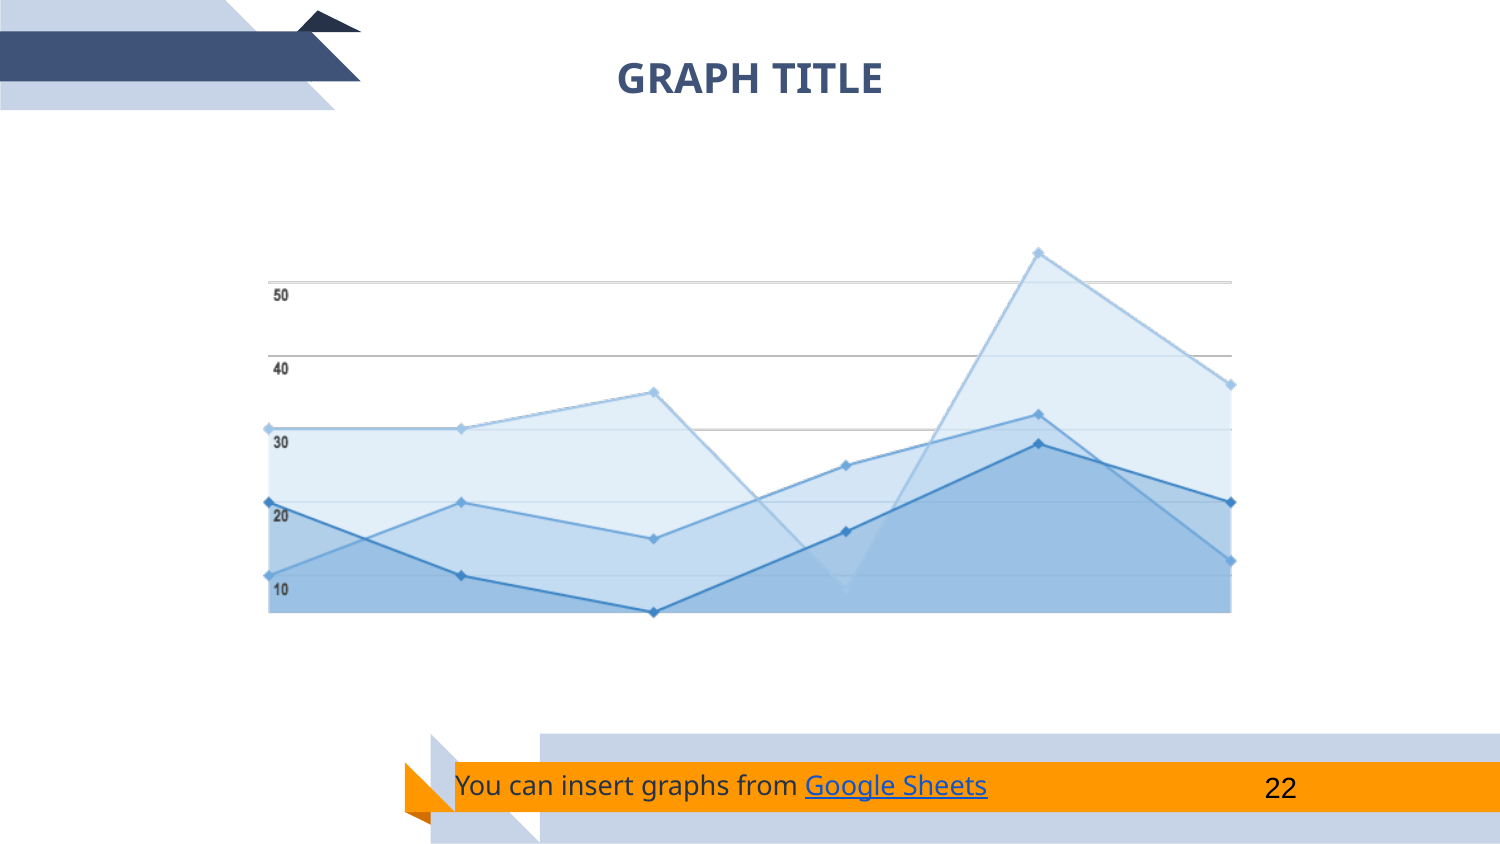

GRAPH TITLE
# You can insert graphs from Google Sheets